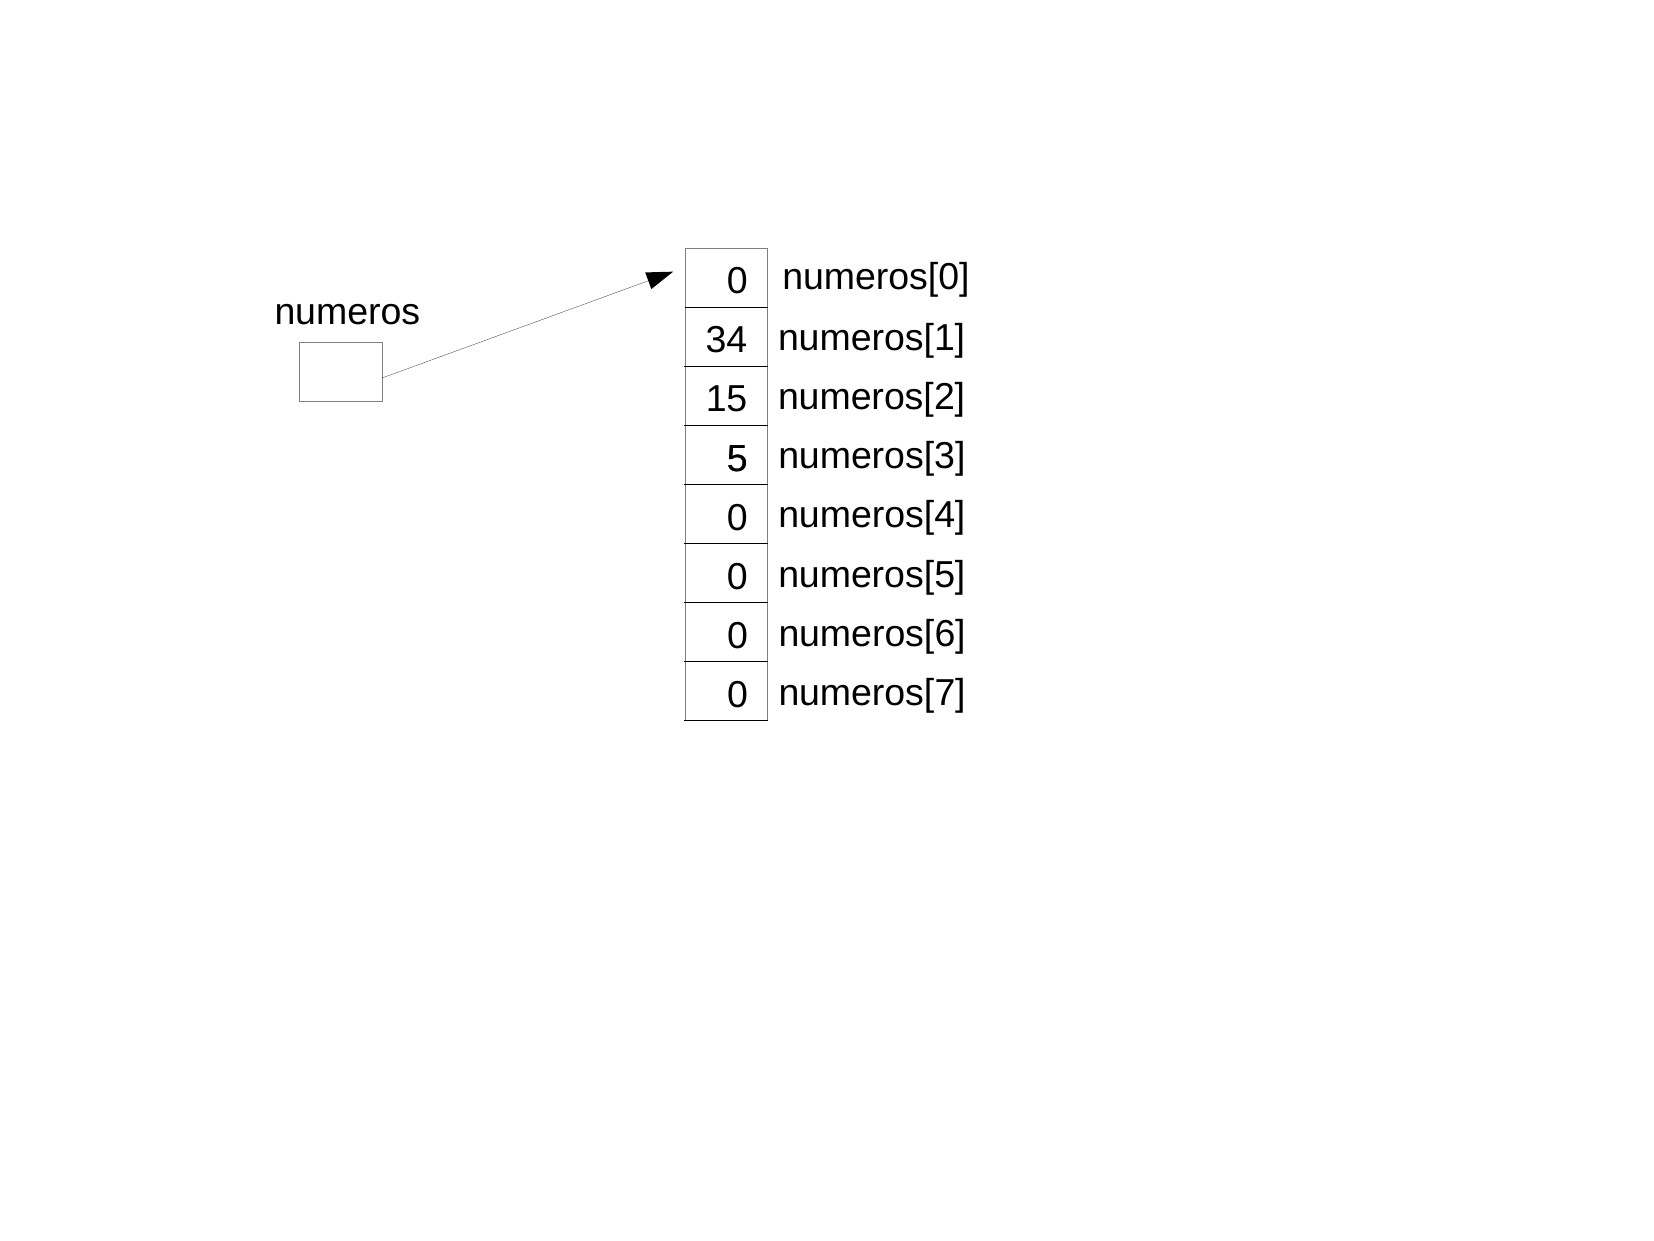

numeros[0]
 0
numeros
numeros[1]
34
numeros[2]
15
numeros[3]
 5
 5
numeros[4]
 0
numeros[5]
 0
numeros[6]
 0
numeros[7]
 0